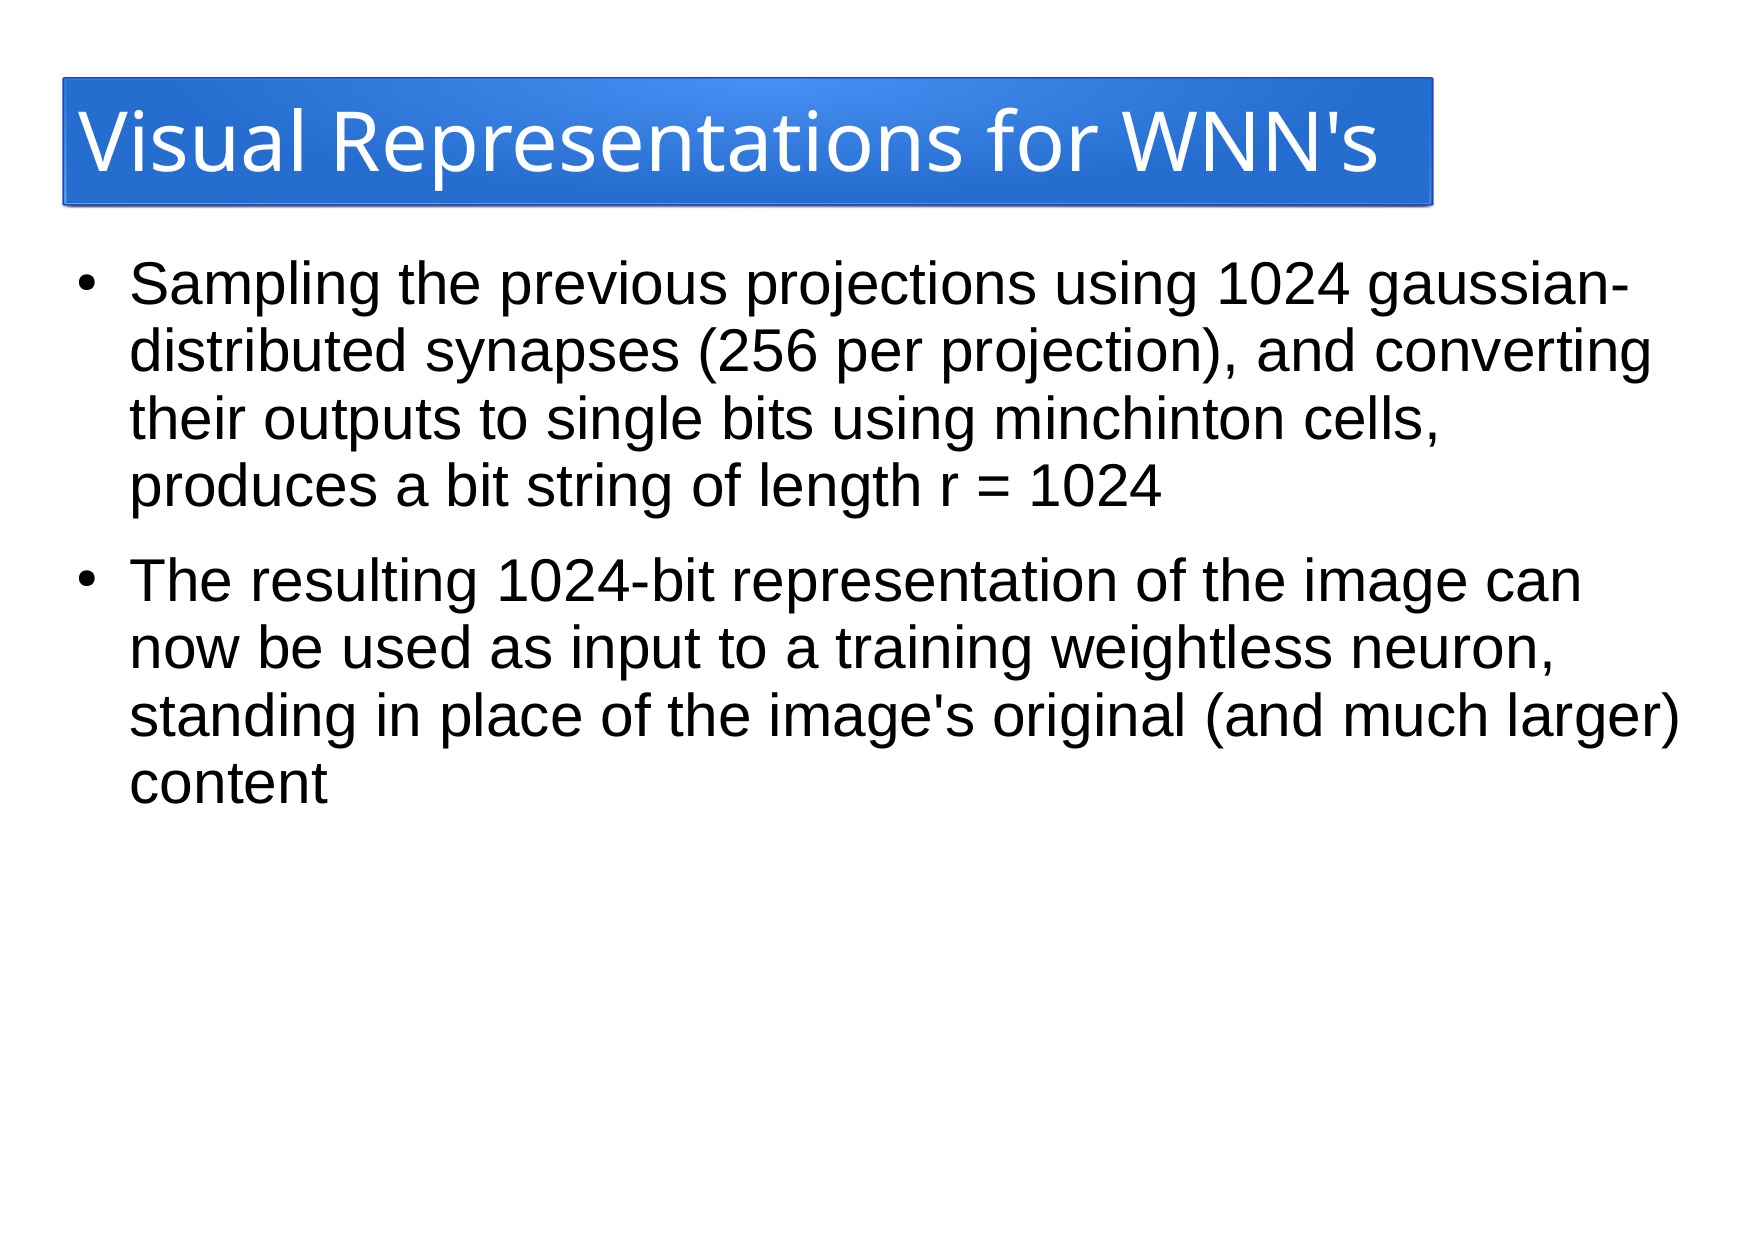

# Visual Representations for WNN's
Sampling the previous projections using 1024 gaussian-distributed synapses (256 per projection), and converting their outputs to single bits using minchinton cells, produces a bit string of length r = 1024
The resulting 1024-bit representation of the image can now be used as input to a training weightless neuron, standing in place of the image's original (and much larger) content